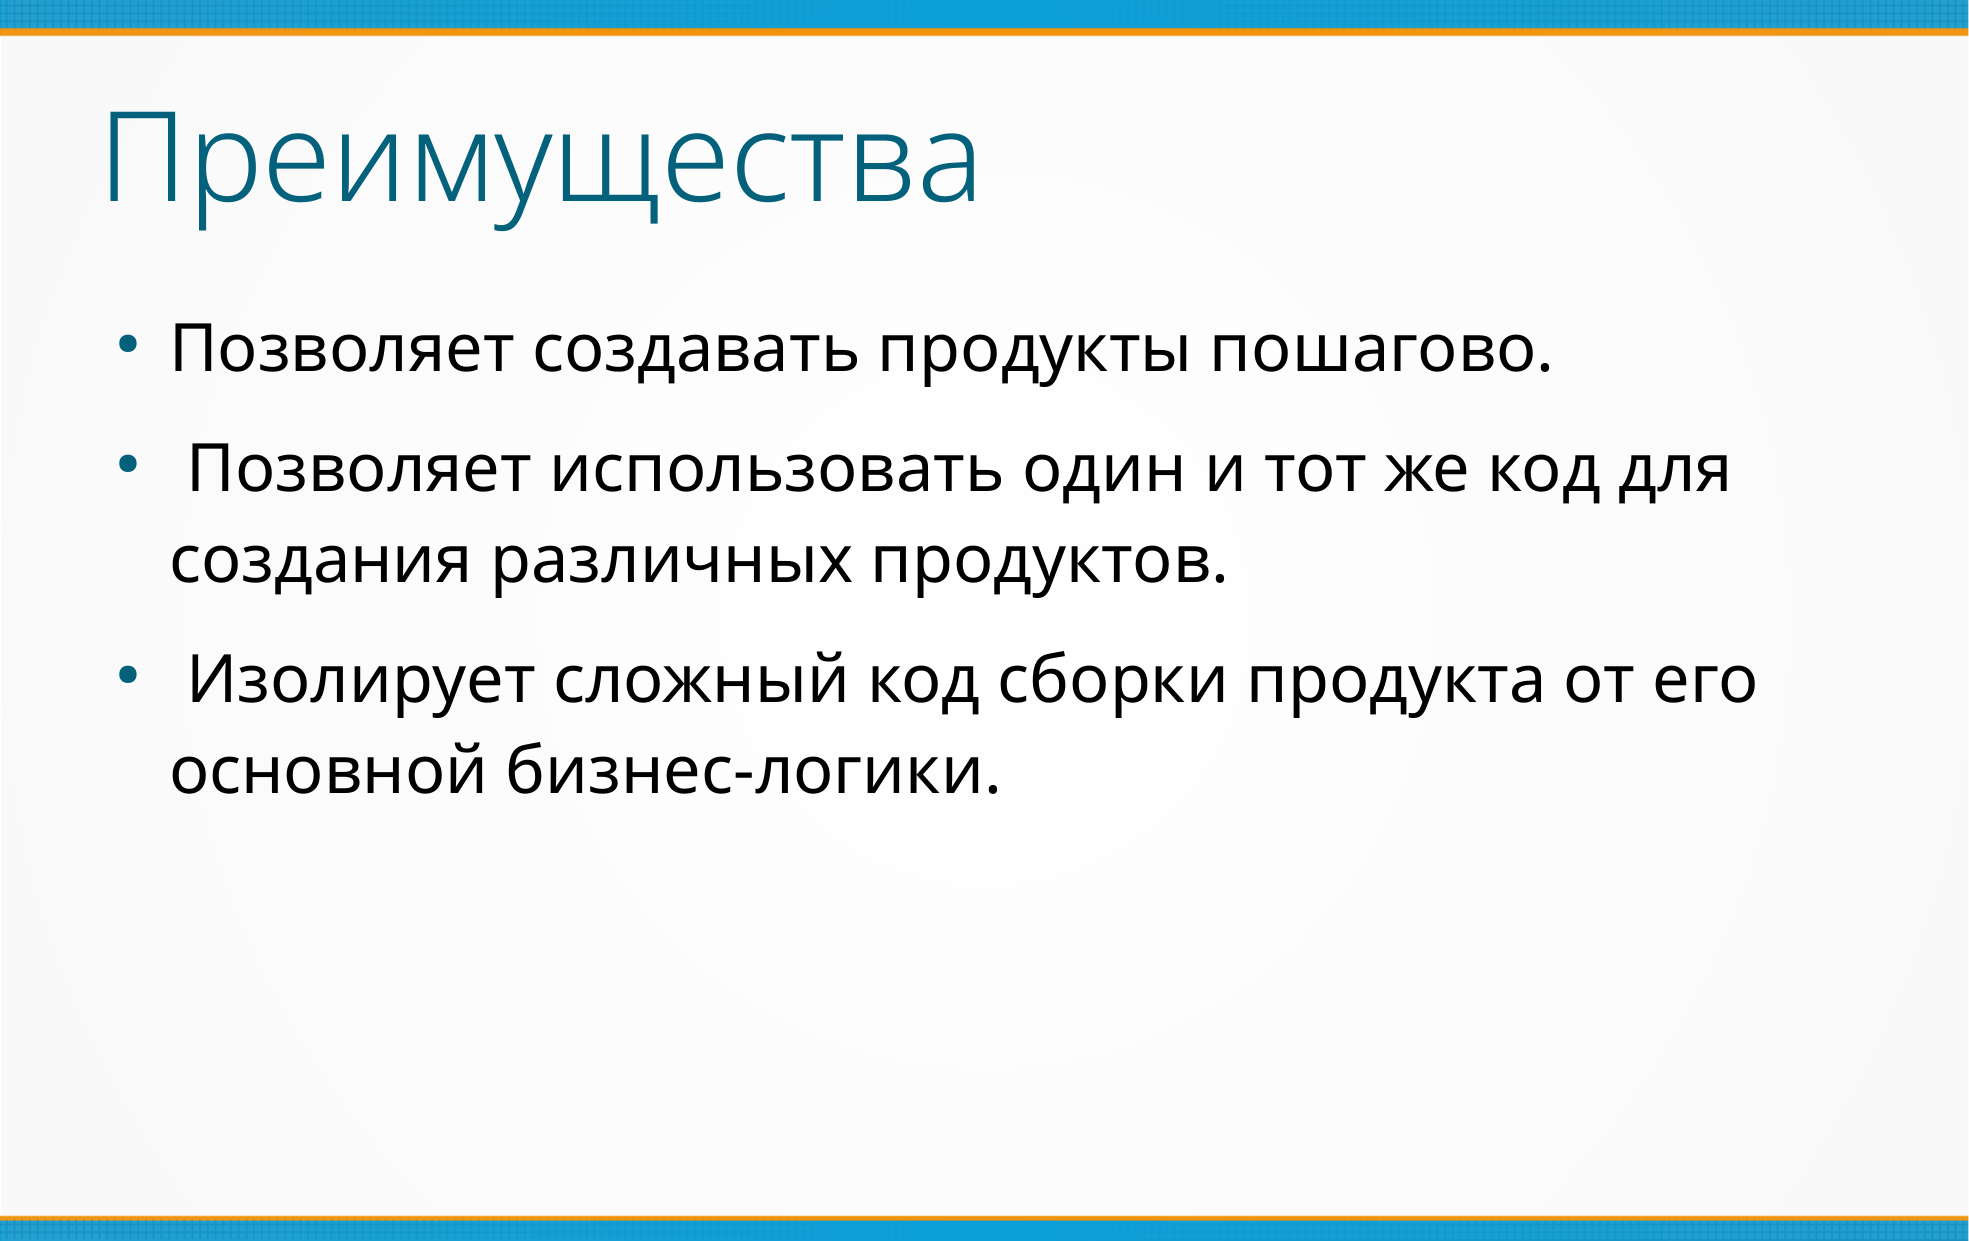

# Преимущества
Позволяет создавать продукты пошагово.
 Позволяет использовать один и тот же код для создания различных продуктов.
 Изолирует сложный код сборки продукта от его основной бизнес-логики.